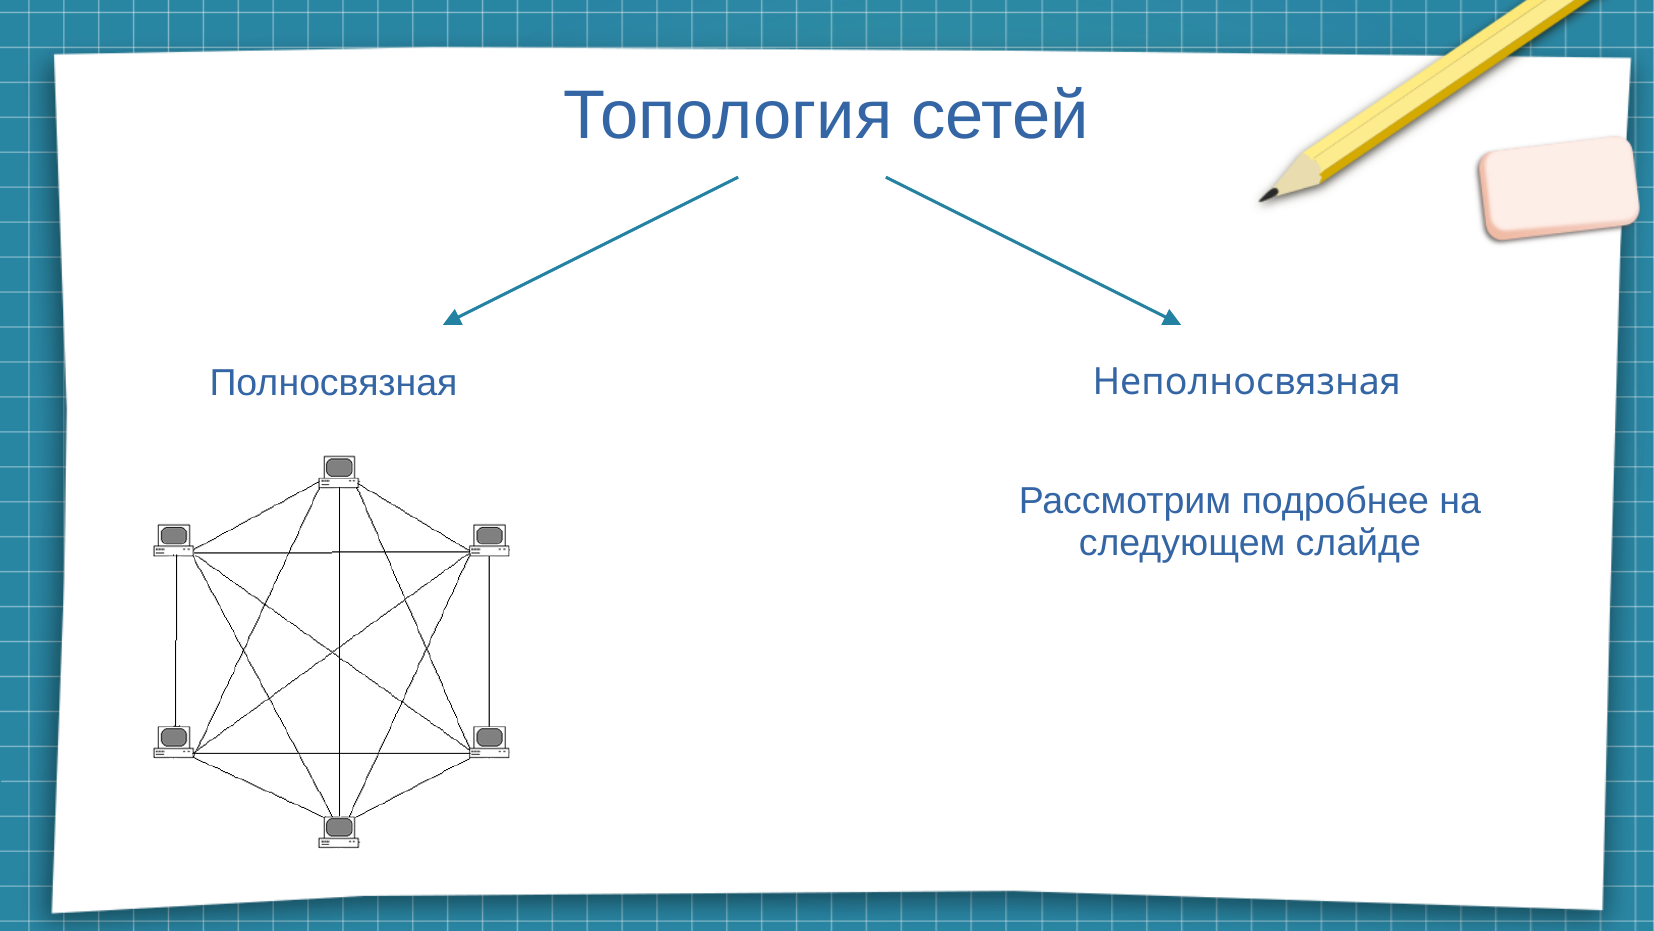

# Топология сетей
Полносвязная
Неполносвязная
Рассмотрим подробнее на
следующем слайде